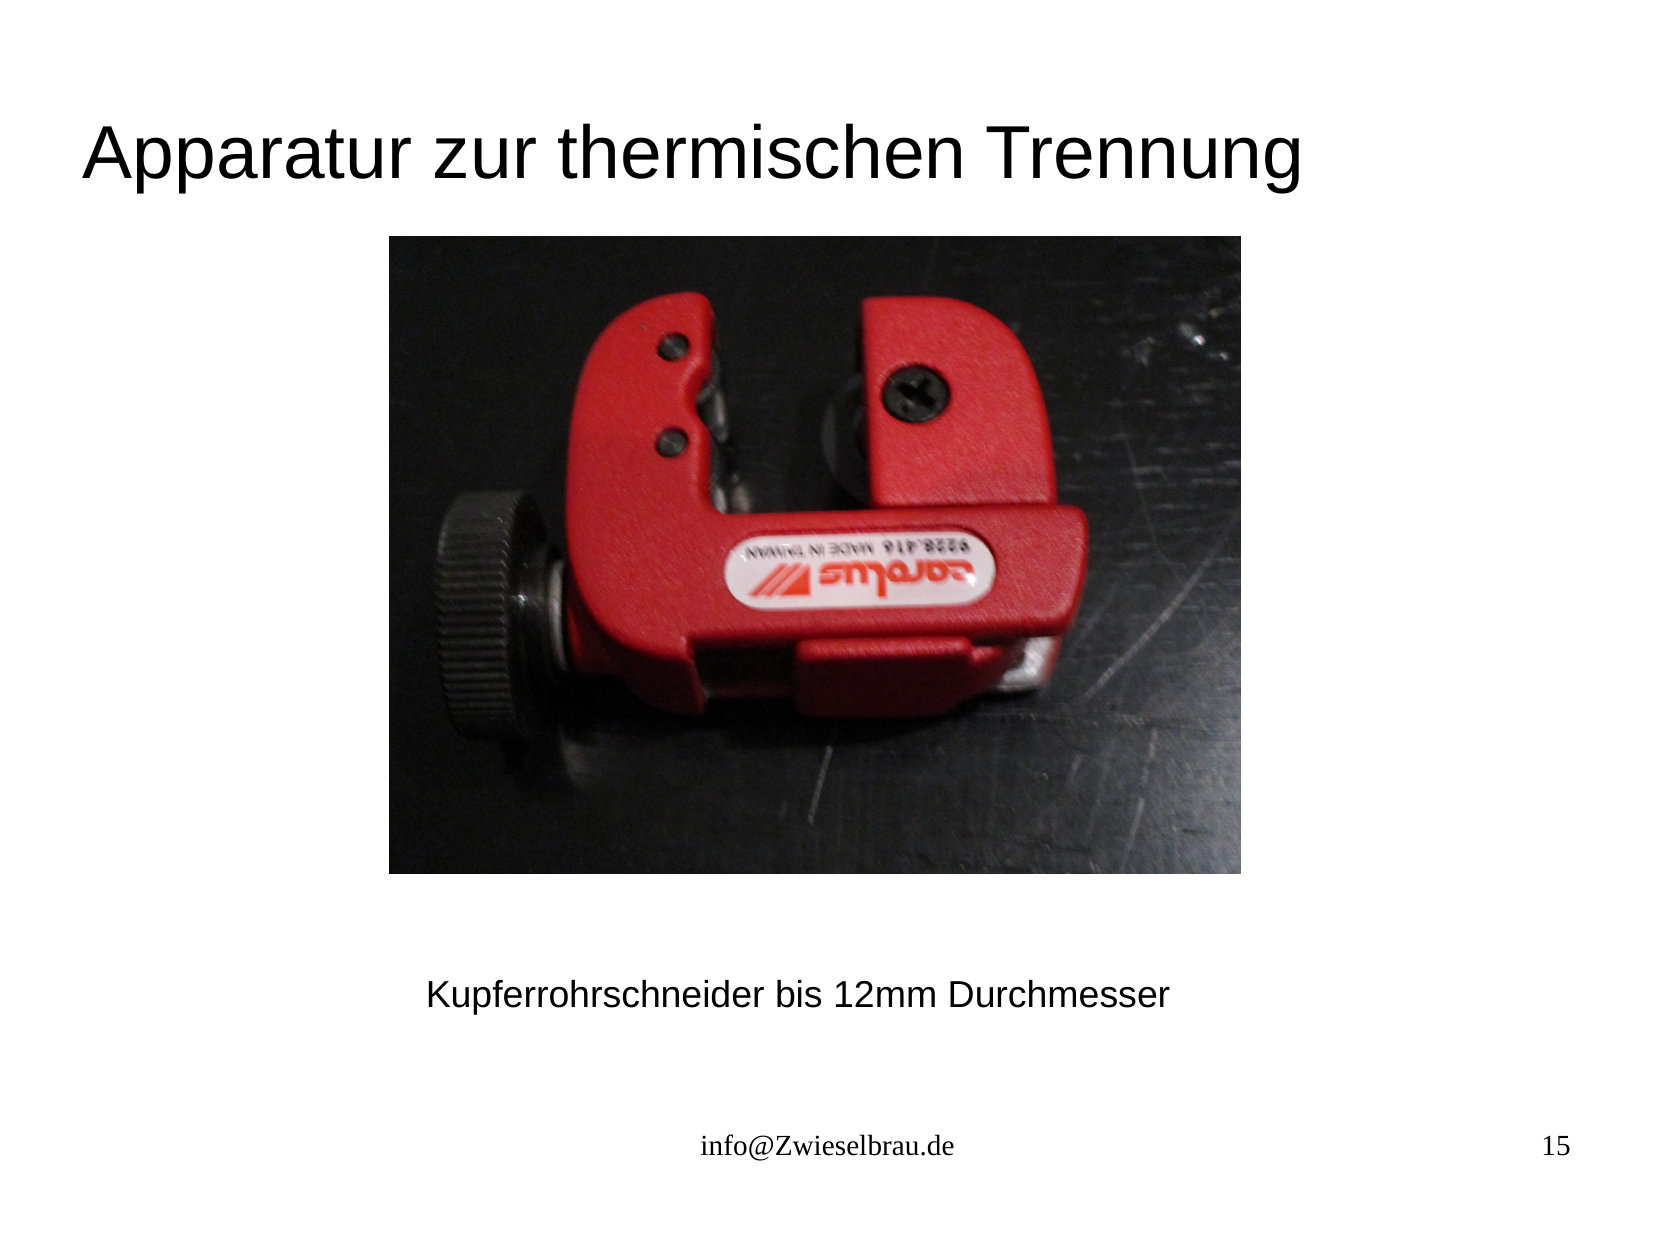

# Apparatur zur thermischen Trennung
Kupferrohrschneider bis 12mm Durchmesser
info@Zwieselbrau.de
15